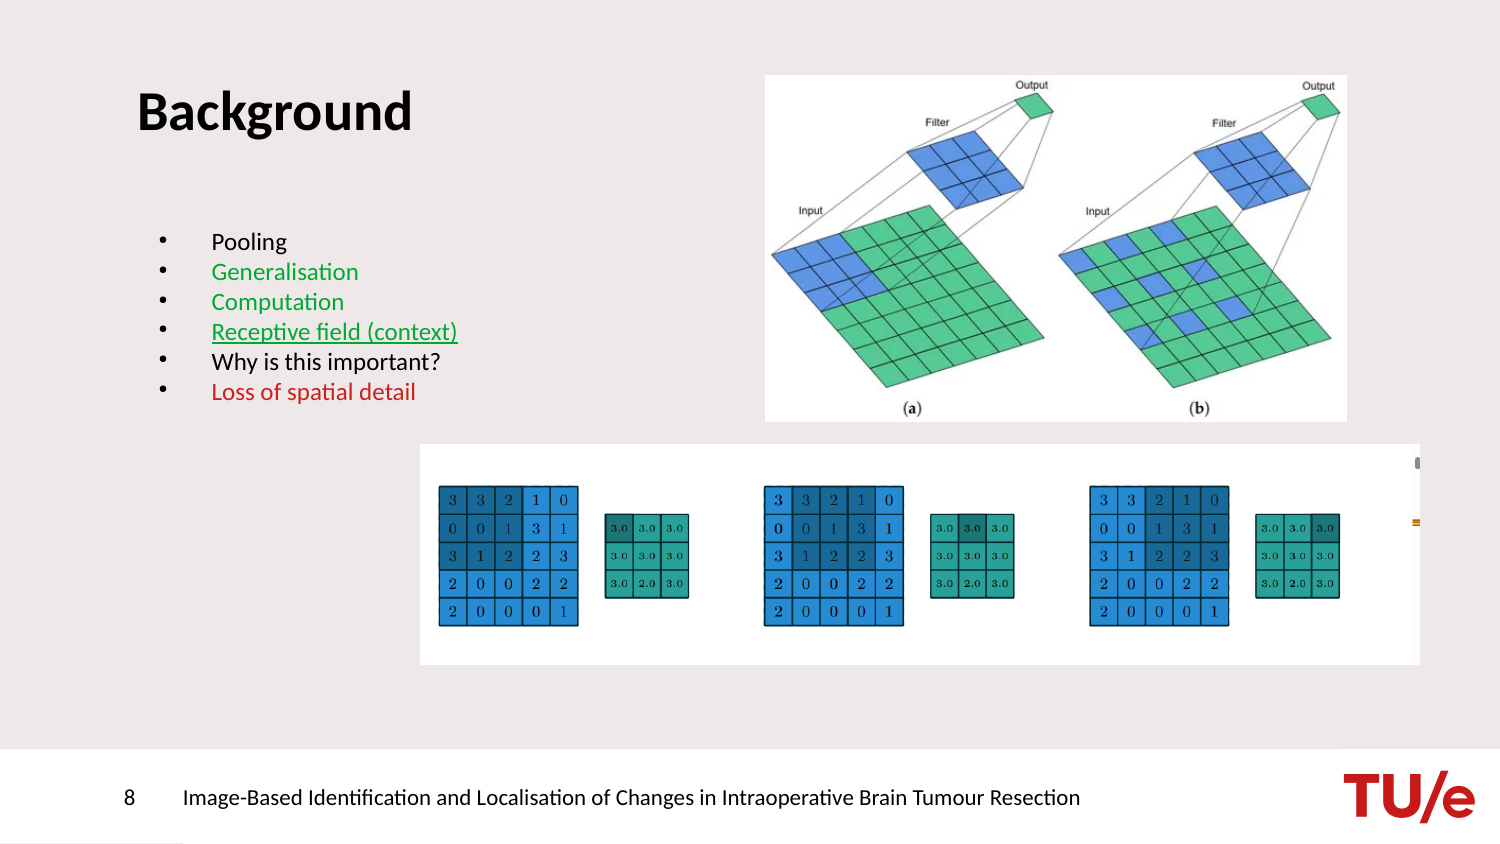

# Background
Pooling
Generalisation
Computation
Receptive field (context)
Why is this important?
Loss of spatial detail
8
Image-Based Identification and Localisation of Changes in Intraoperative Brain Tumour Resection